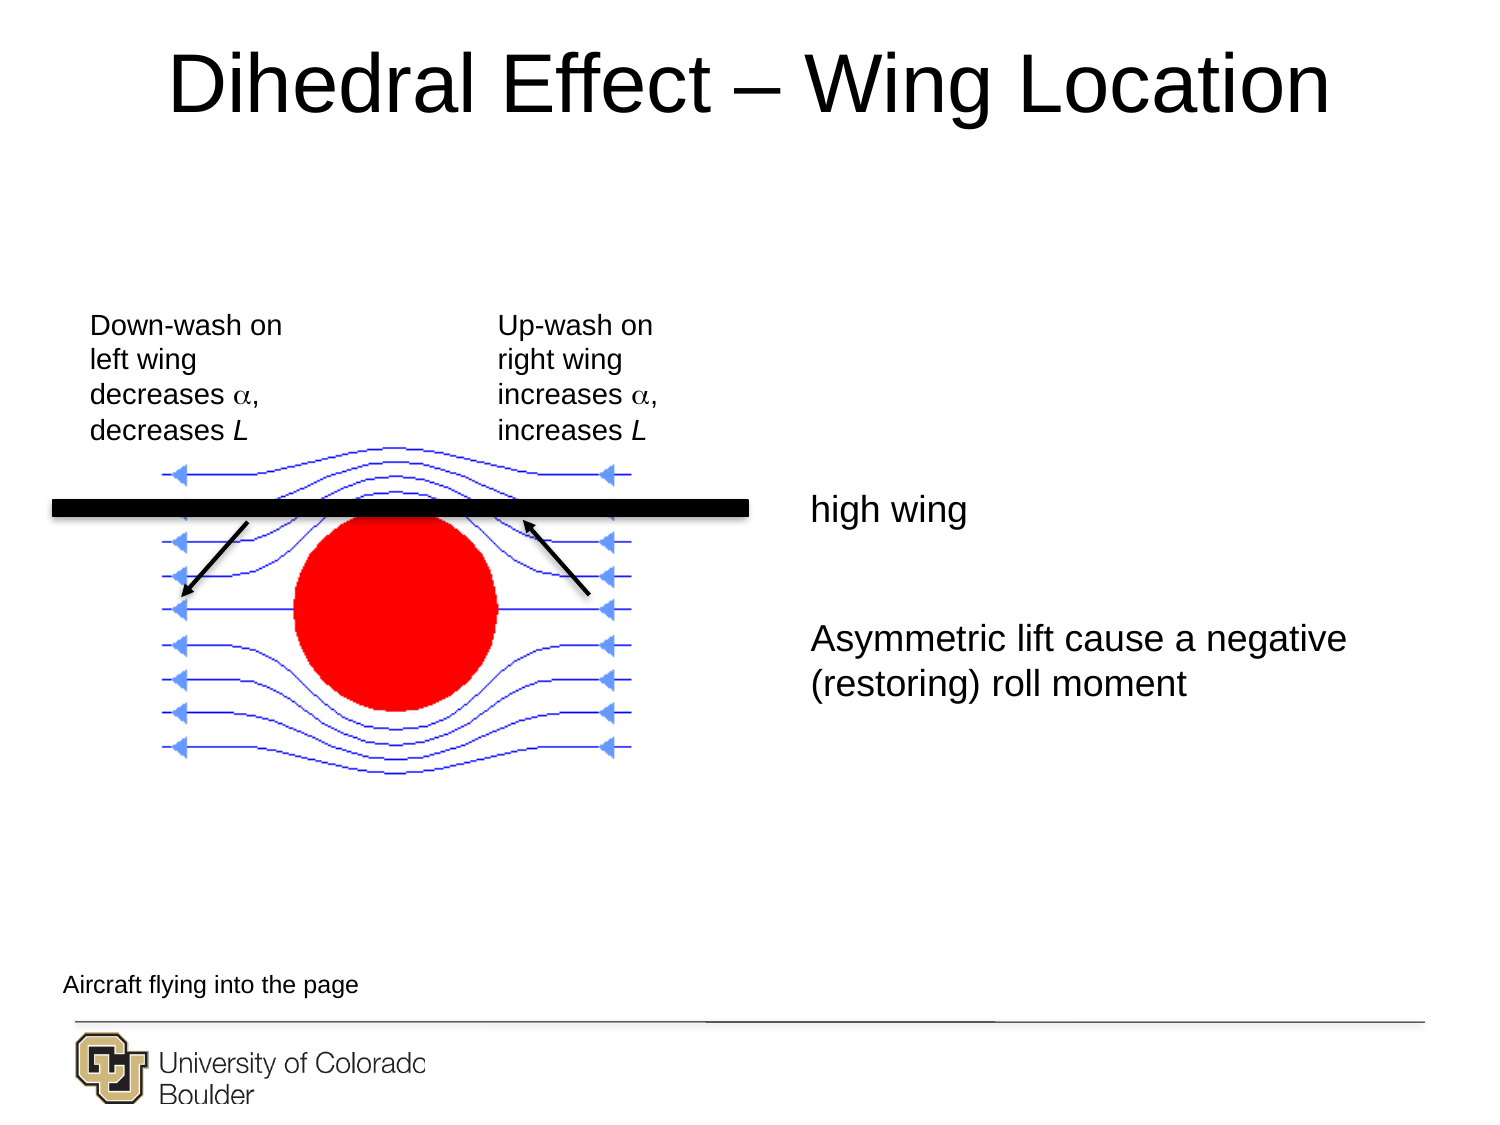

# Dihedral Effect – Wing Location
Down-wash on left wing decreases a, decreases L
Up-wash on right wing increases a, increases L
high wing
Asymmetric lift cause a negative (restoring) roll moment
Aircraft flying into the page